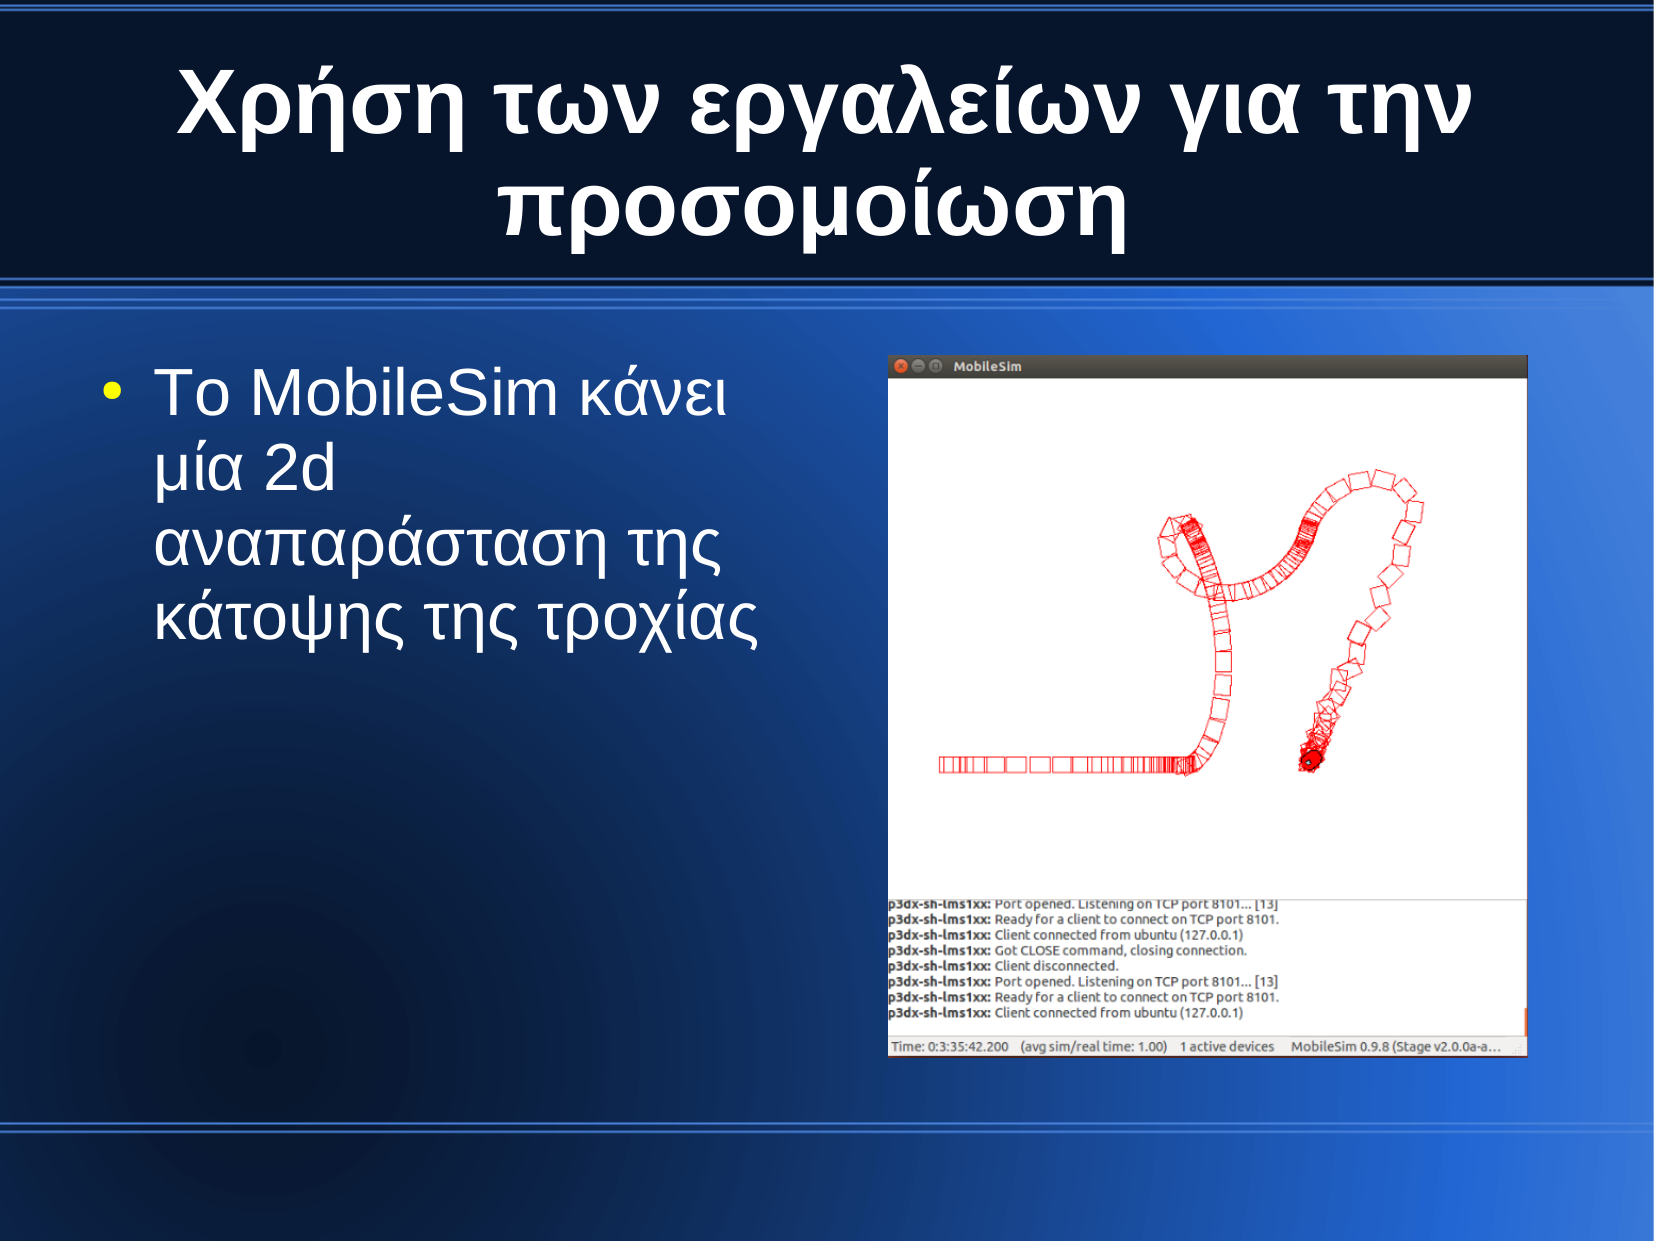

# Χρήση των εργαλείων για την προσομοίωση
Το MobileSim κάνει μία 2d αναπαράσταση της κάτοψης της τροχίας